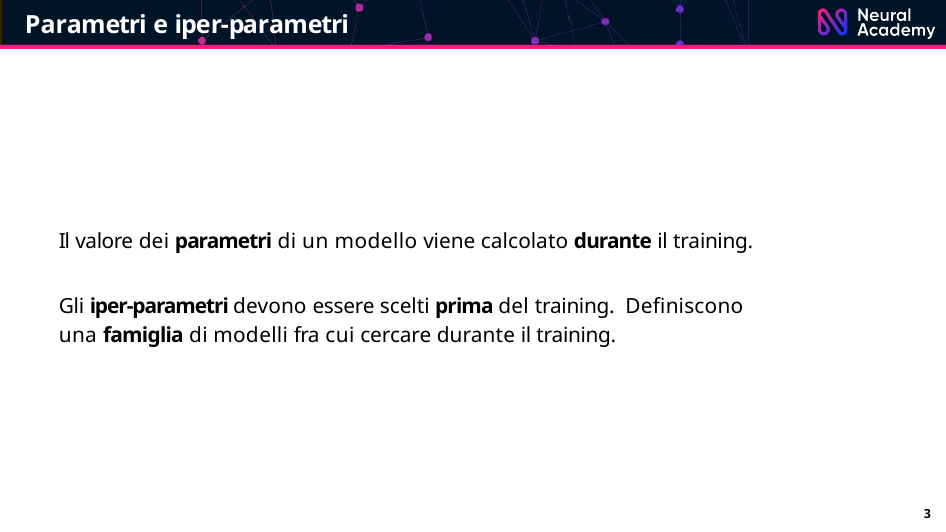

Parametri e iper-parametri
Il valore dei parametri di un modello viene calcolato durante il training.
Gli iper-parametri devono essere scelti prima del training. Deﬁniscono una famiglia di modelli fra cui cercare durante il training.